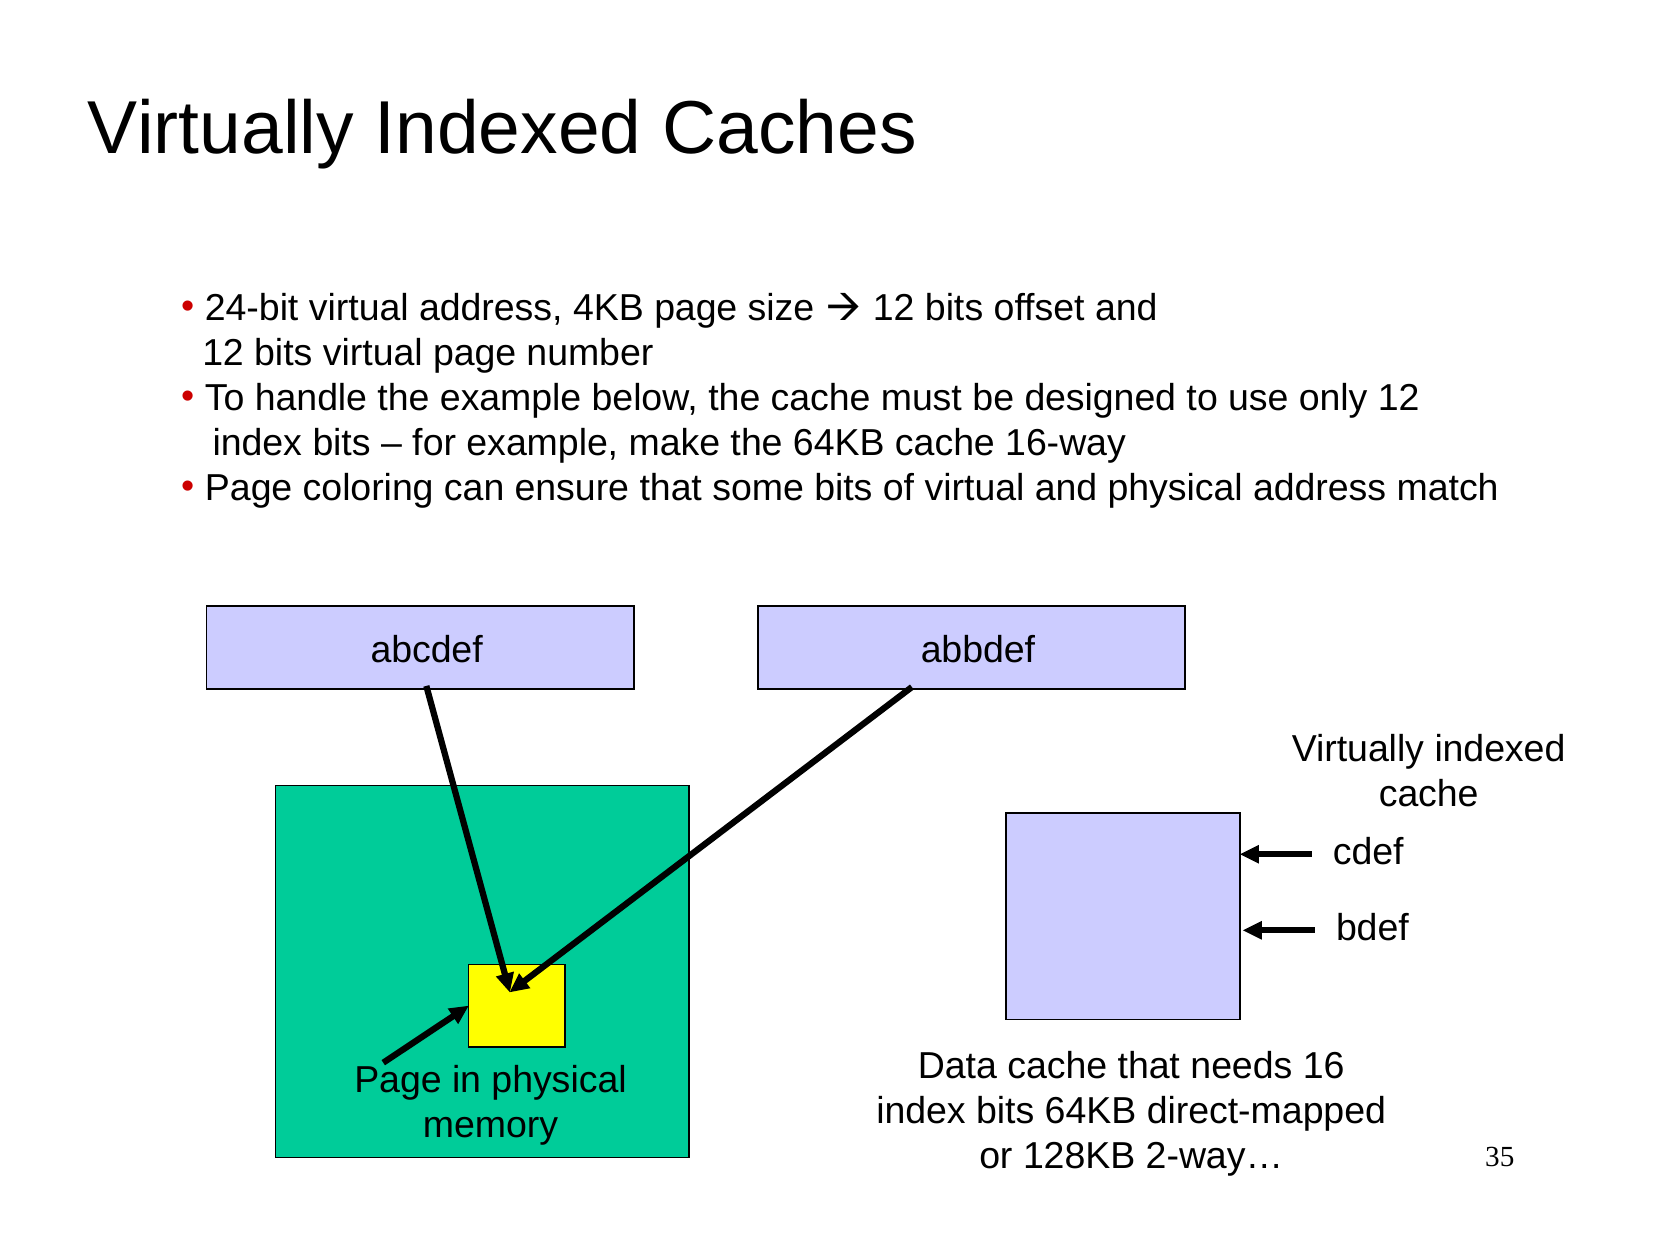

Virtually Indexed Caches
 24-bit virtual address, 4KB page size  12 bits offset and
 12 bits virtual page number
 To handle the example below, the cache must be designed to use only 12
 index bits – for example, make the 64KB cache 16-way
 Page coloring can ensure that some bits of virtual and physical address match
abcdef
abbdef
Virtually indexed
cache
cdef
bdef
Data cache that needs 16
index bits 64KB direct-mapped
or 128KB 2-way…
Page in physical
memory